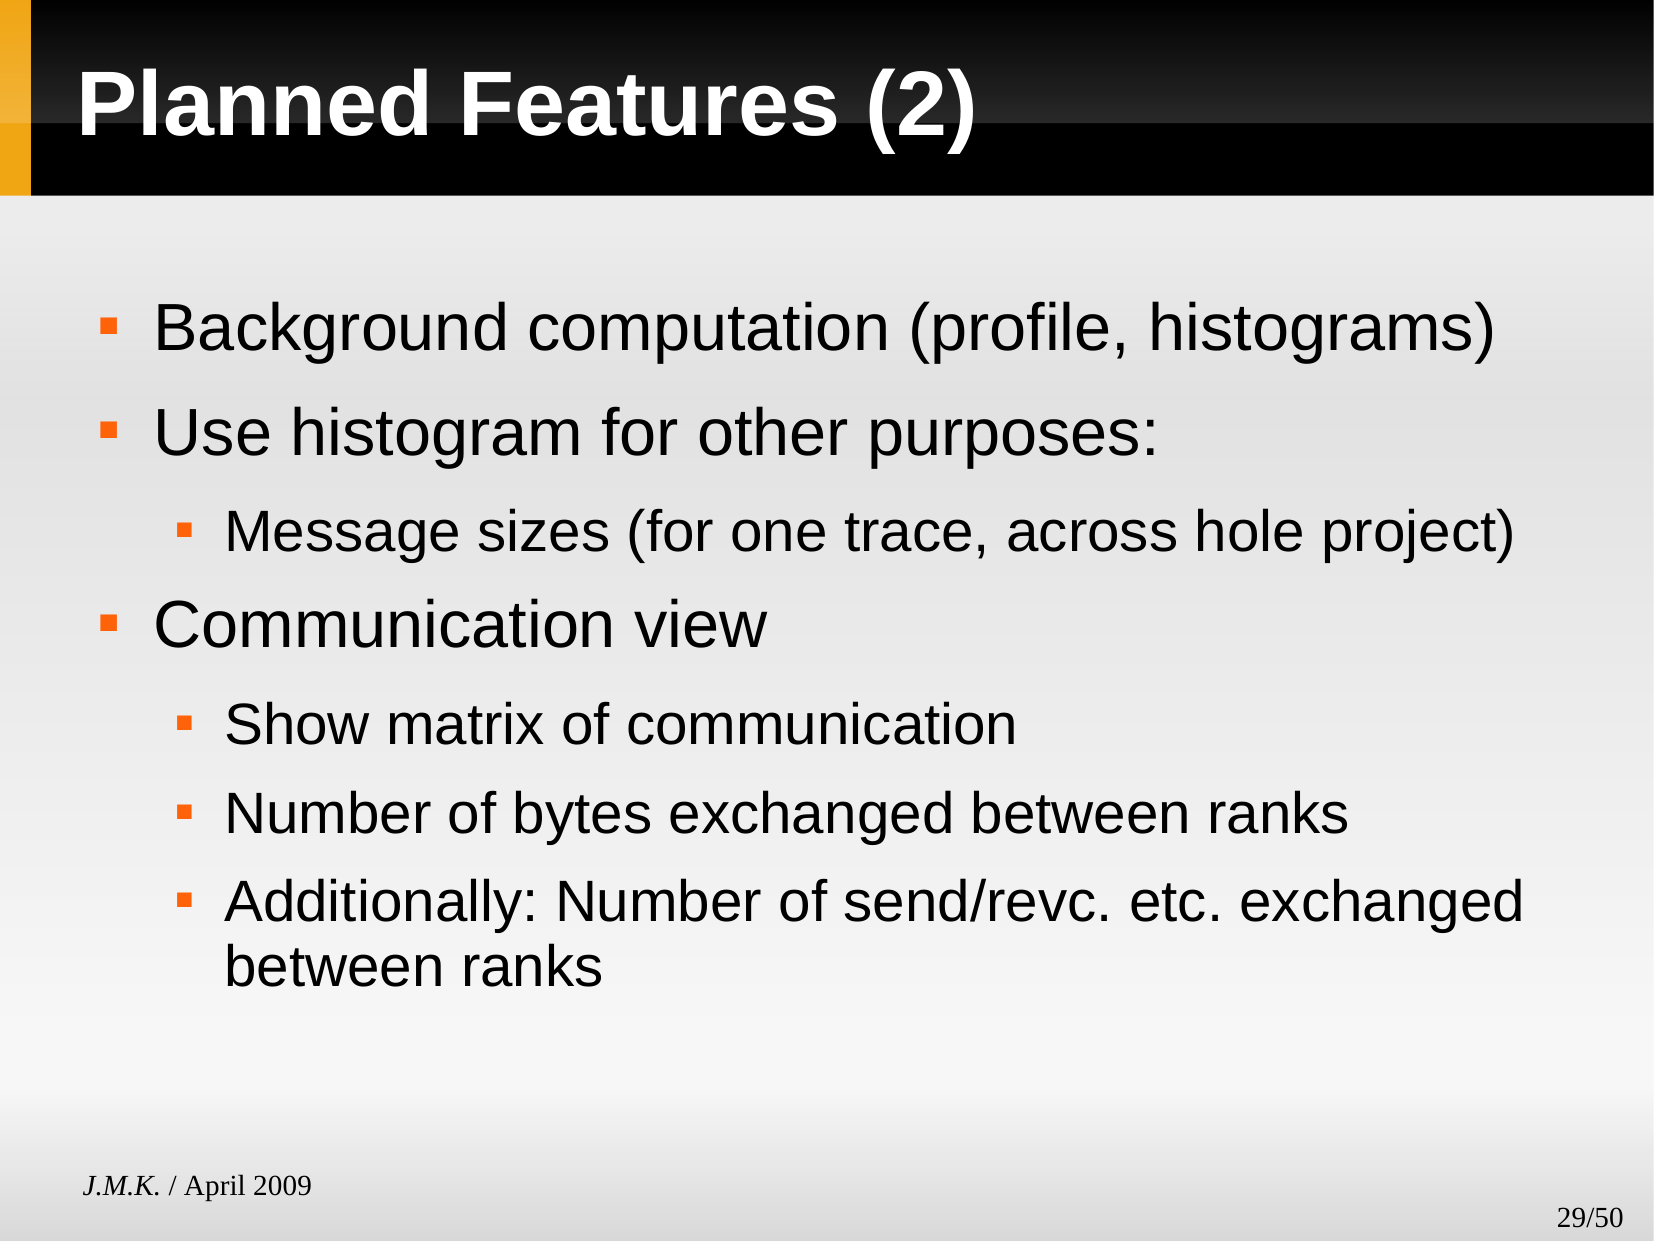

# Planned Features (2)
Background computation (profile, histograms)
Use histogram for other purposes:
Message sizes (for one trace, across hole project)
Communication view
Show matrix of communication
Number of bytes exchanged between ranks
Additionally: Number of send/revc. etc. exchanged between ranks